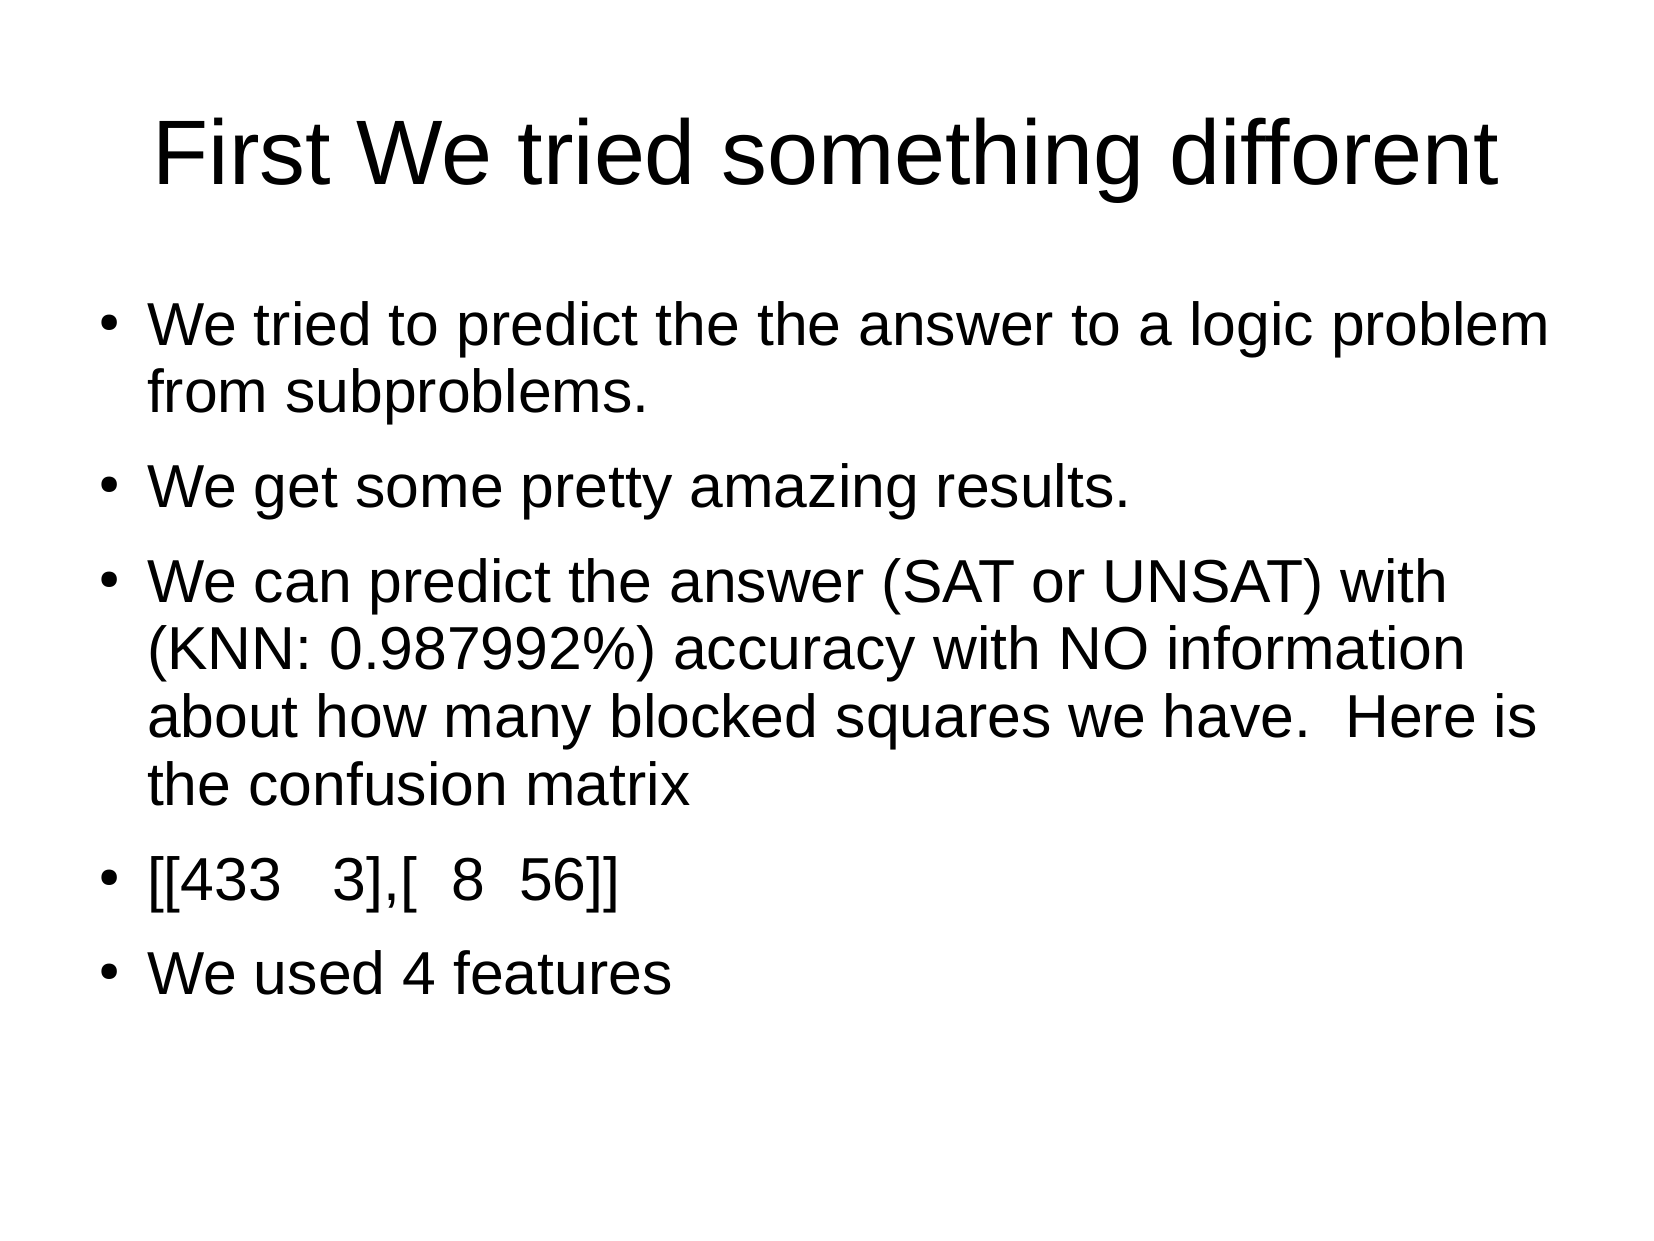

# First We tried something difforent
We tried to predict the the answer to a logic problem from subproblems.
We get some pretty amazing results.
We can predict the answer (SAT or UNSAT) with (KNN: 0.987992%) accuracy with NO information about how many blocked squares we have. Here is the confusion matrix
[[433 3],[ 8 56]]
We used 4 features